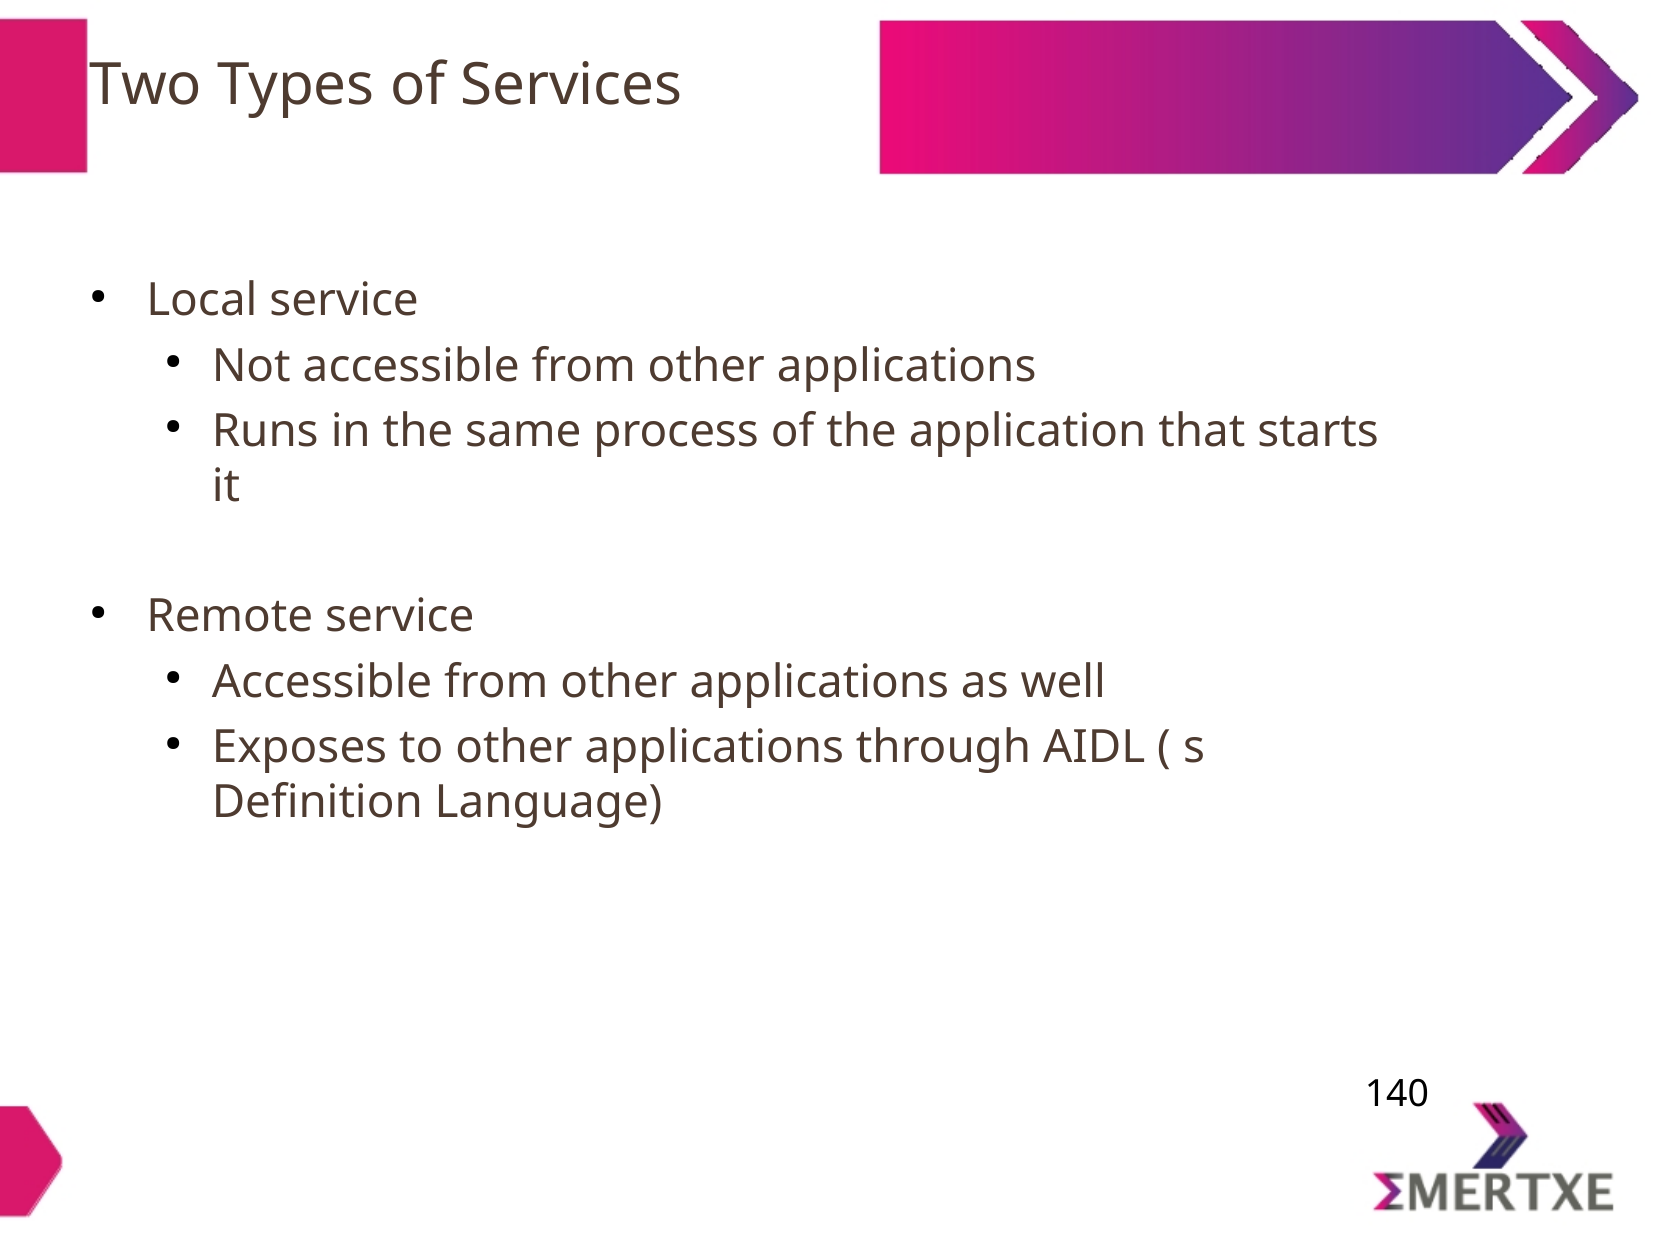

# Two Types of Services
Local service
Not accessible from other applications
Runs in the same process of the application that starts it
Remote service
Accessible from other applications as well
Exposes to other applications through AIDL ( s Definition Language)